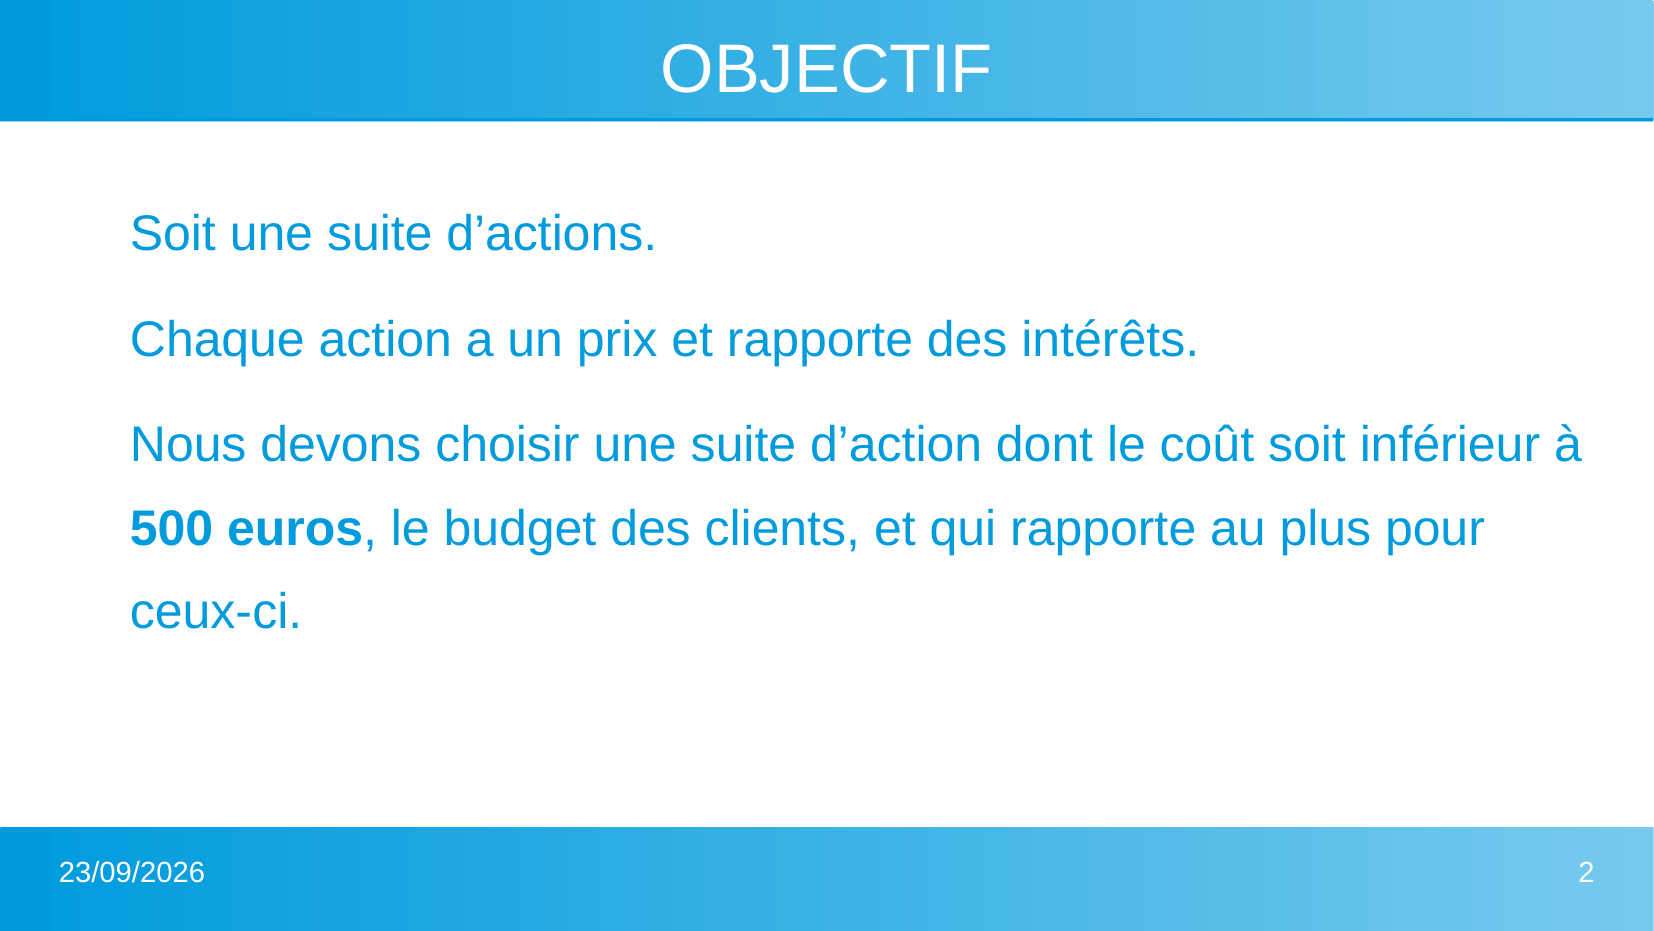

# OBJECTIF
Soit une suite d’actions.
Chaque action a un prix et rapporte des intérêts.
Nous devons choisir une suite d’action dont le coût soit inférieur à 500 euros, le budget des clients, et qui rapporte au plus pour ceux-ci.
2